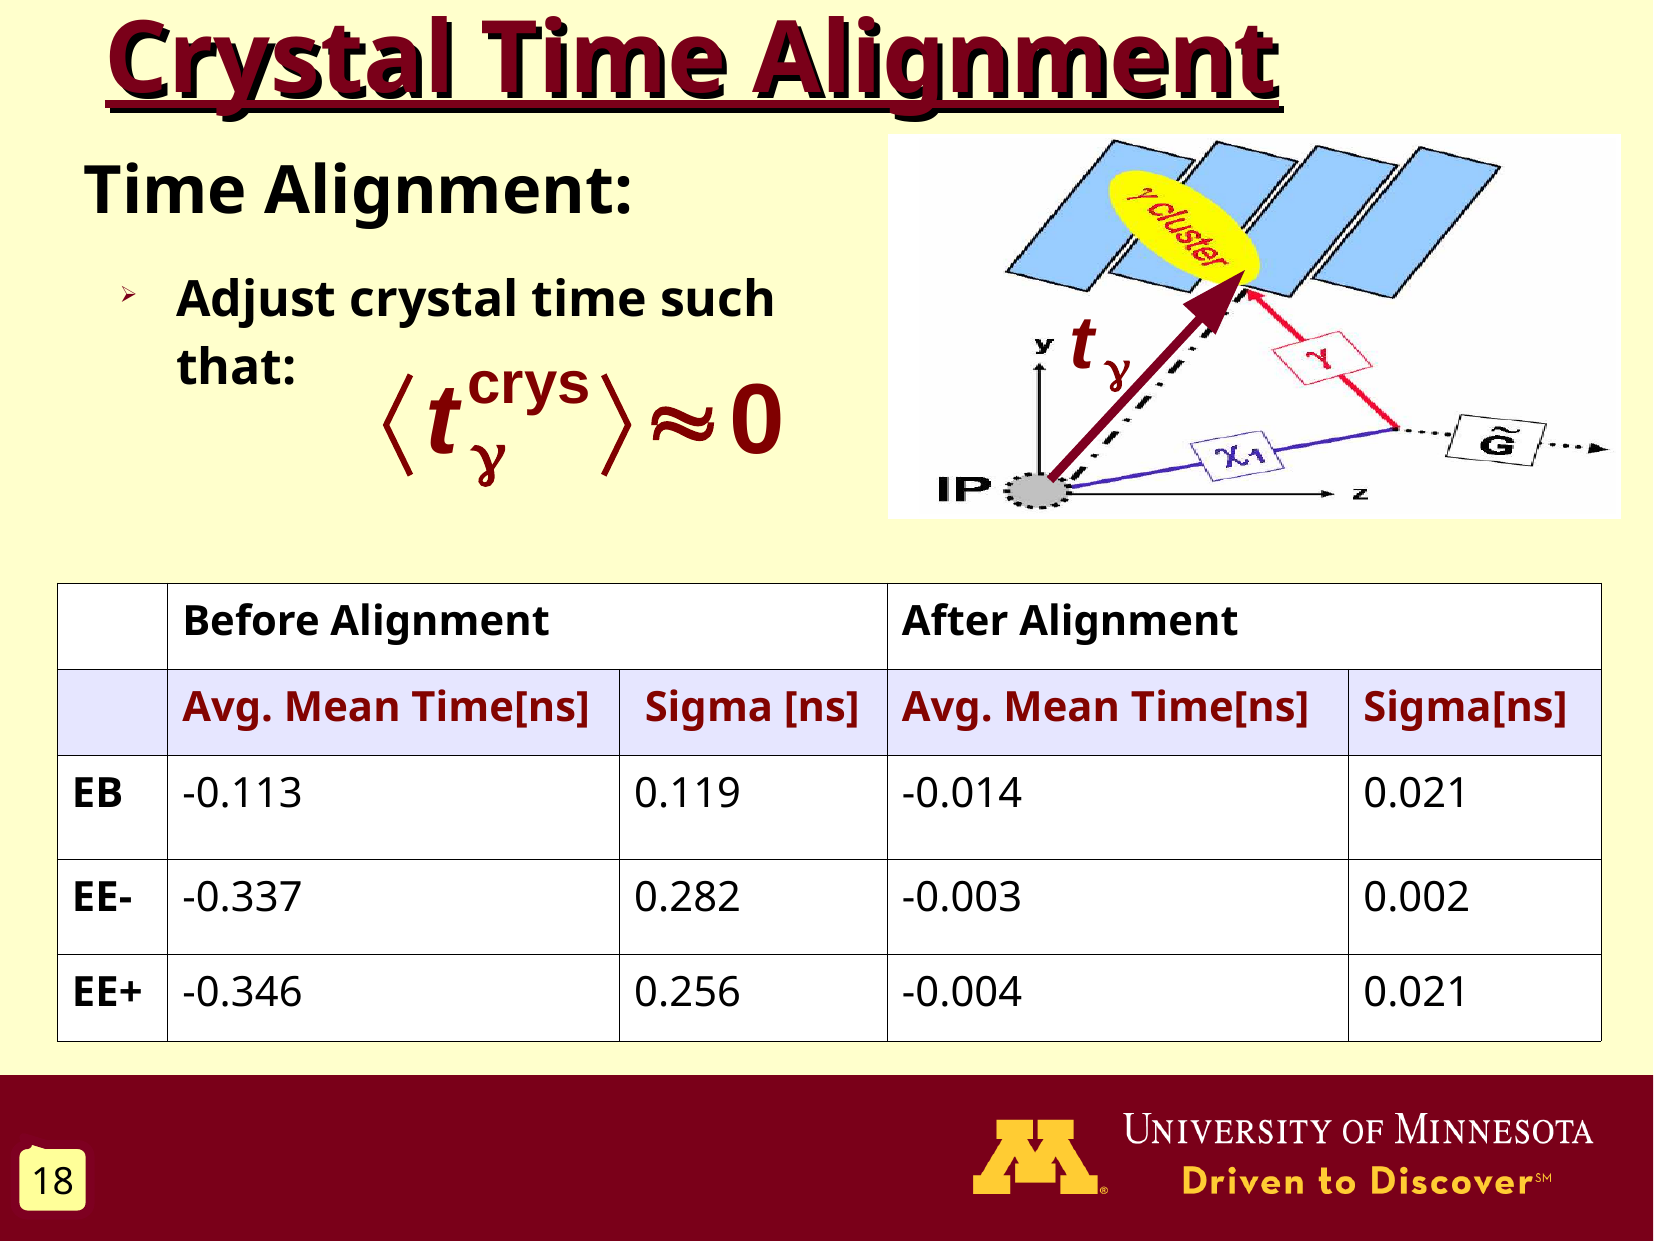

# Crystal Time Alignment
Time Alignment:
Adjust crystal time such that:
| | Before Alignment | | After Alignment | |
| --- | --- | --- | --- | --- |
| | Avg. Mean Time[ns] | Sigma [ns] | Avg. Mean Time[ns] | Sigma[ns] |
| EB | -0.113 | 0.119 | -0.014 | 0.021 |
| EE- | -0.337 | 0.282 | -0.003 | 0.002 |
| EE+ | -0.346 | 0.256 | -0.004 | 0.021 |
18